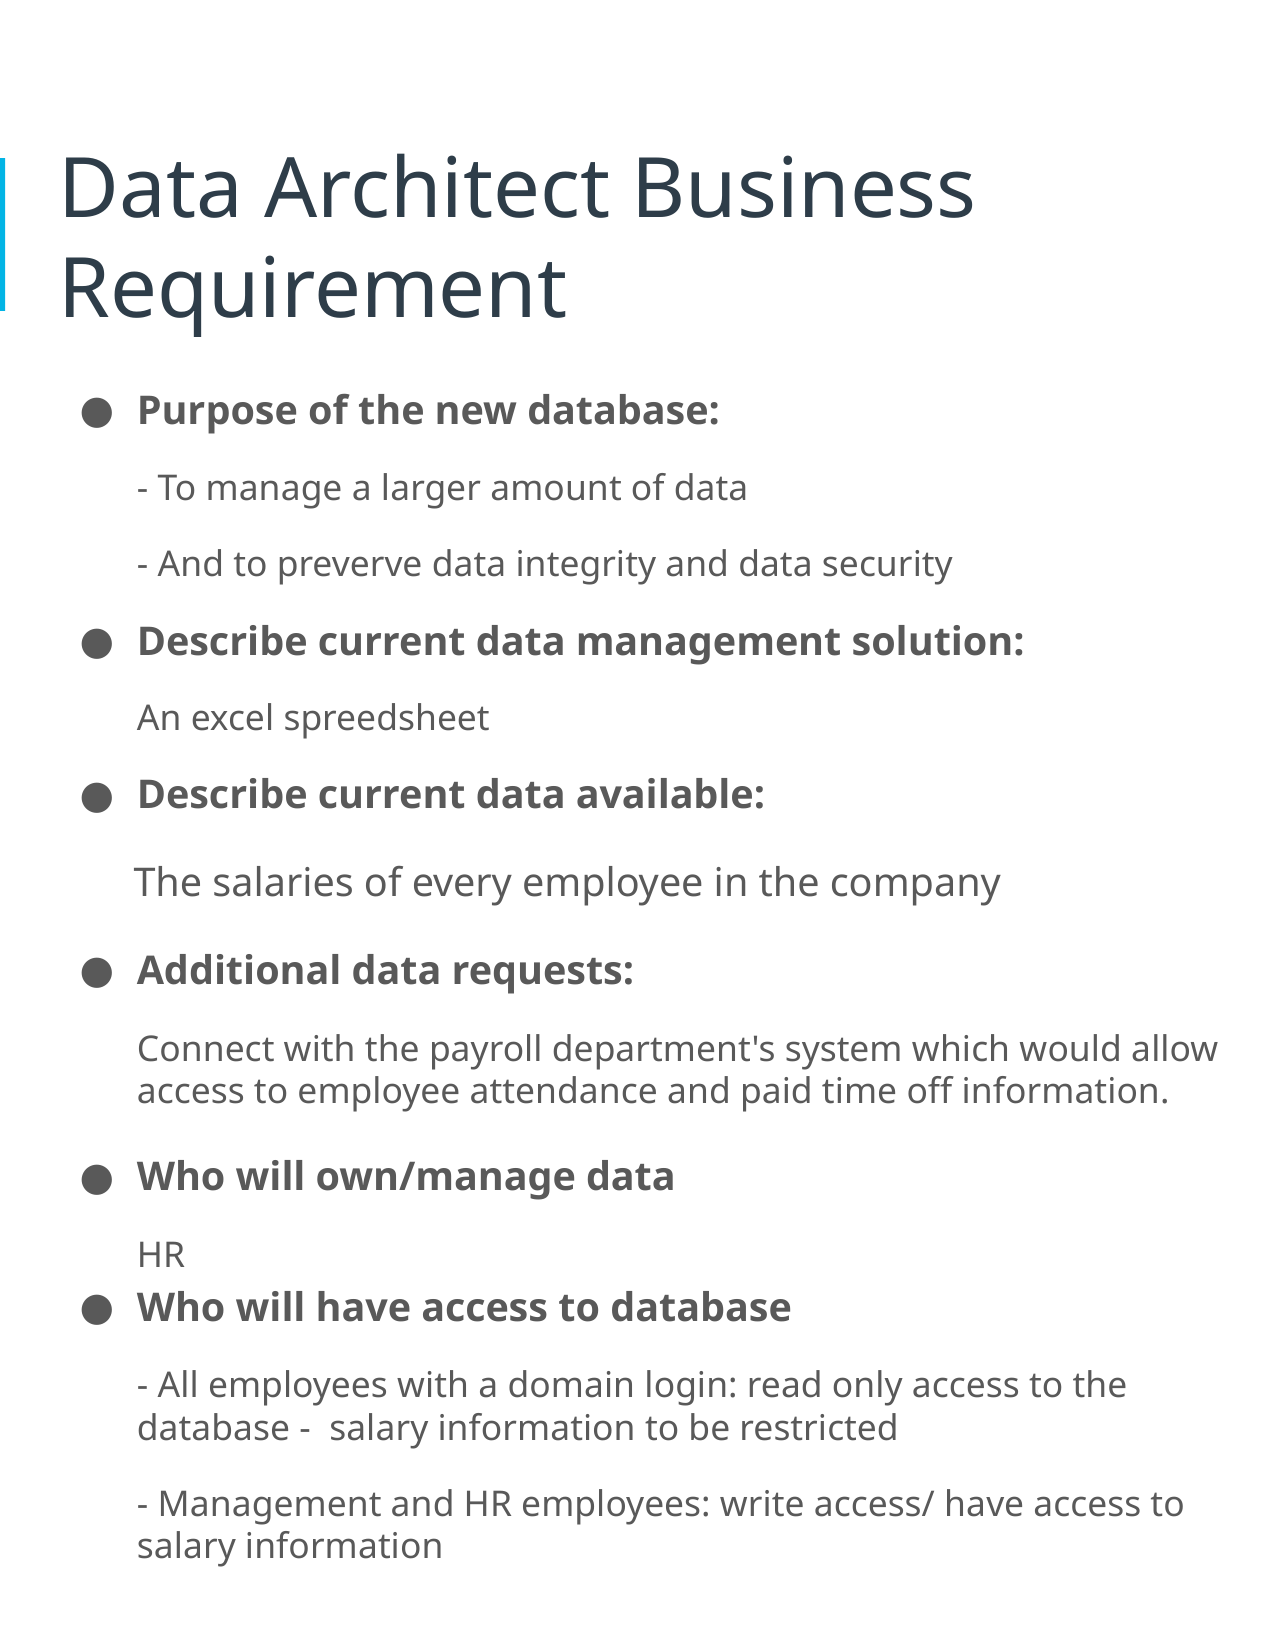

# Data Architect Business Requirement
Purpose of the new database:
- To manage a larger amount of data
- And to preverve data integrity and data security
Describe current data management solution:
An excel spreedsheet
Describe current data available:
 The salaries of every employee in the company
Additional data requests:
Connect with the payroll department's system which would allow access to employee attendance and paid time off information.
Who will own/manage data
HR
Who will have access to database
- All employees with a domain login: read only access to the database - salary information to be restricted
- Management and HR employees: write access/ have access to salary information